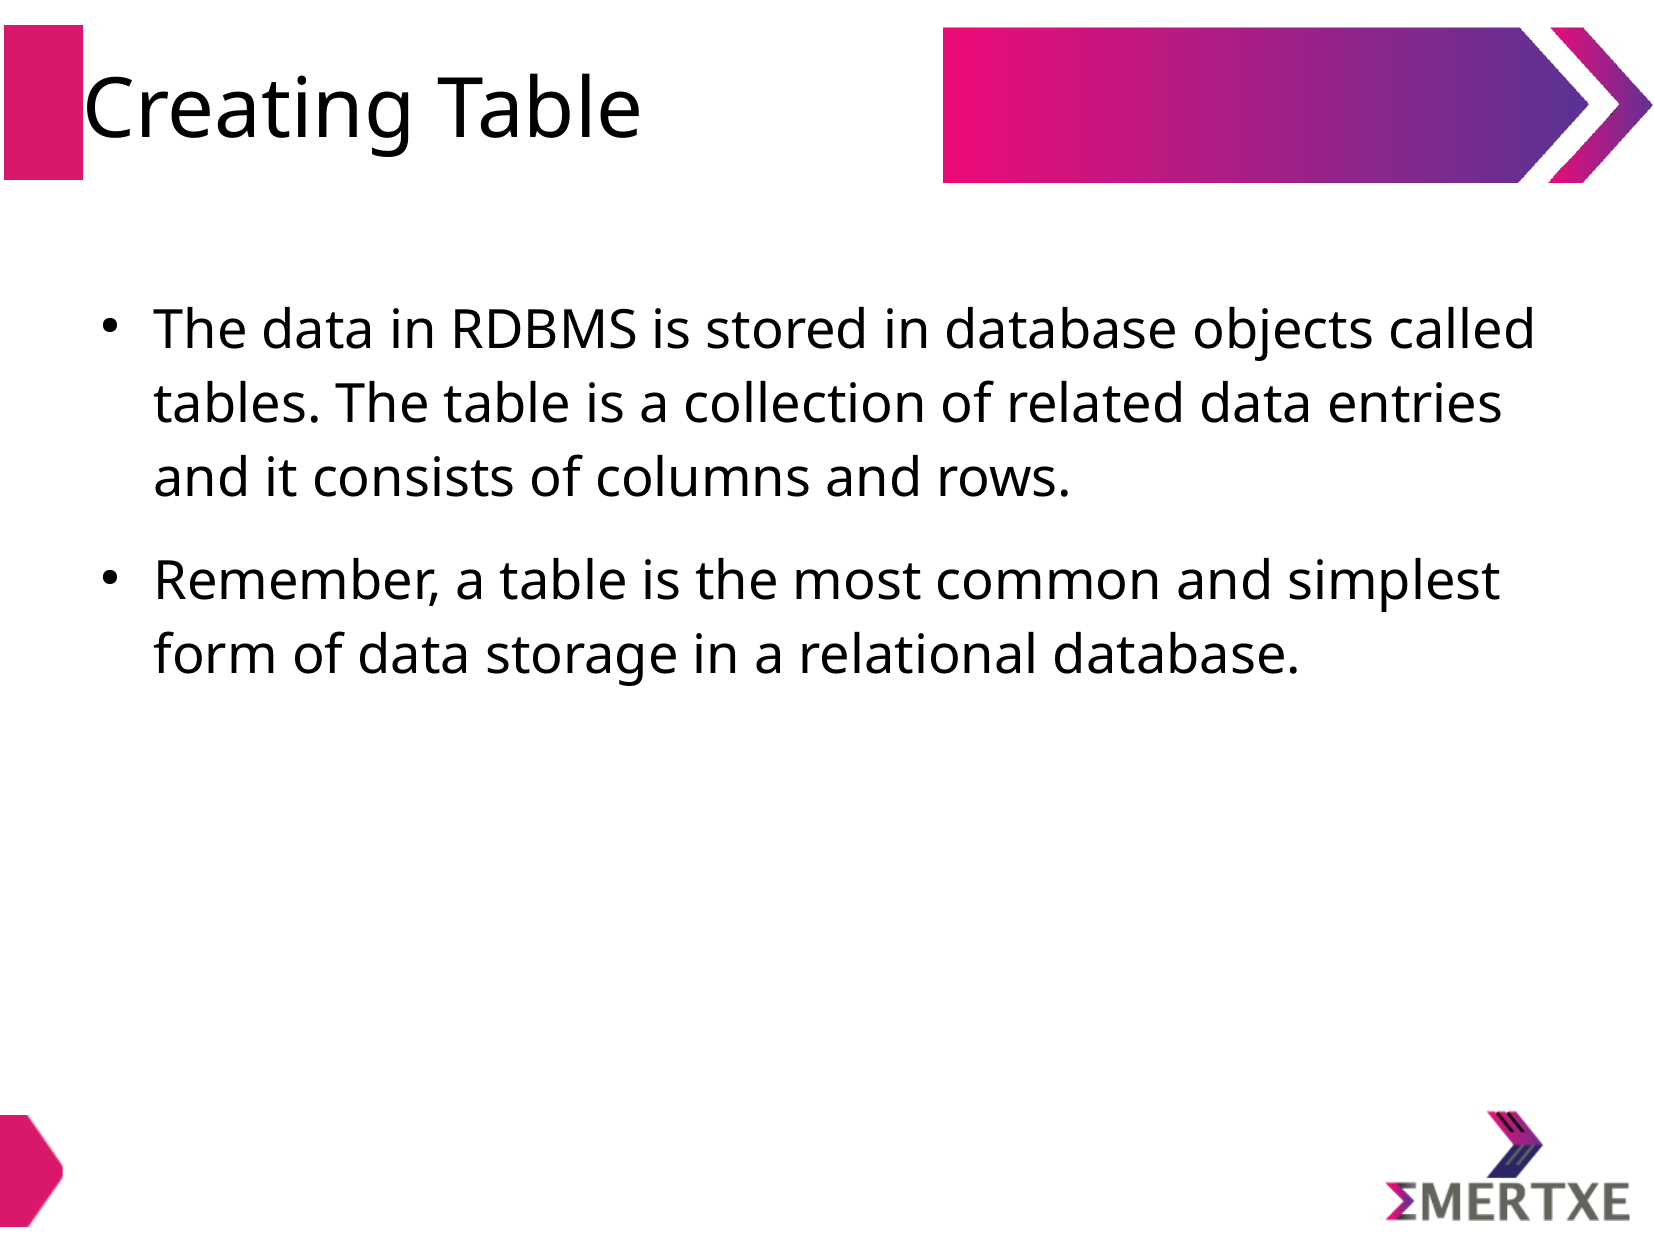

# Creating Table
The data in RDBMS is stored in database objects called tables. The table is a collection of related data entries and it consists of columns and rows.
Remember, a table is the most common and simplest form of data storage in a relational database.